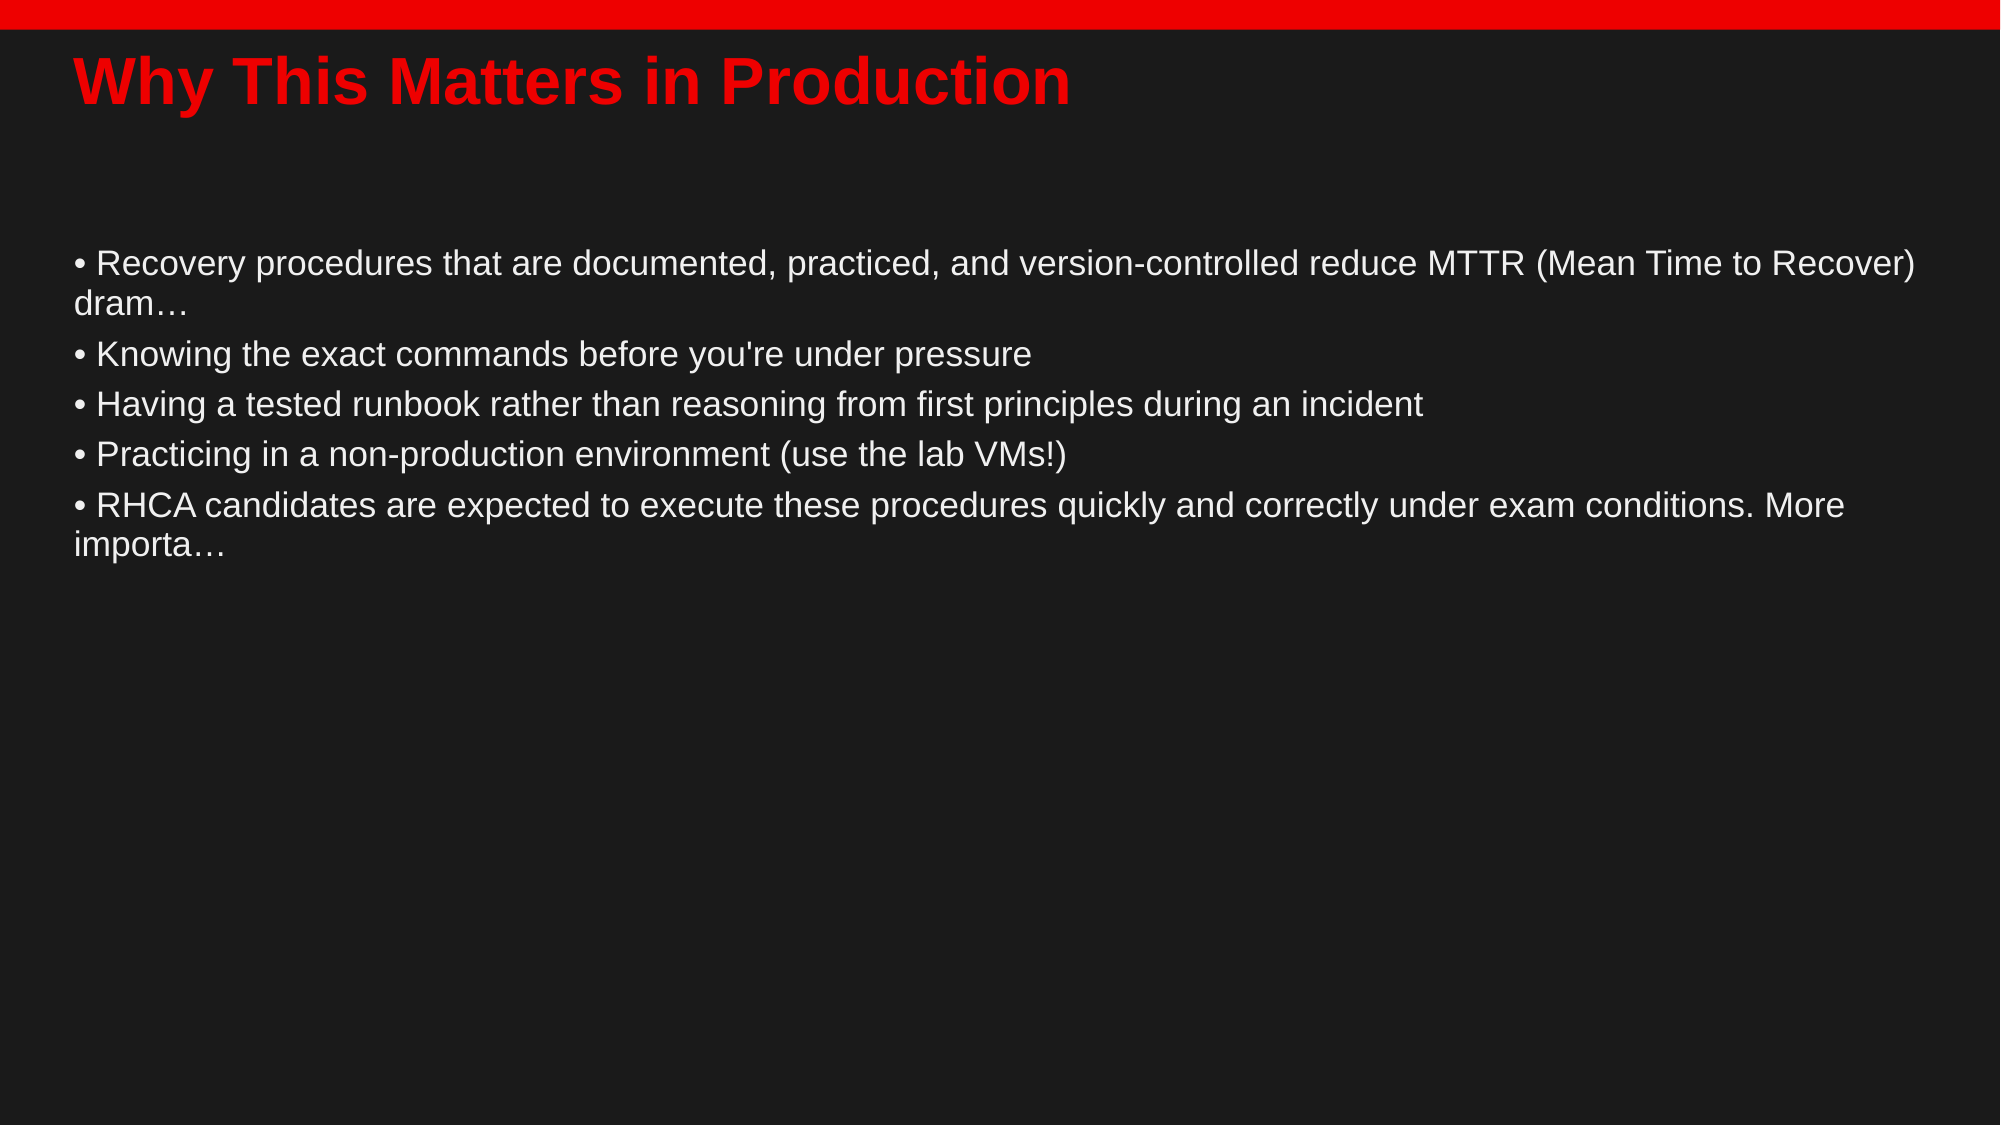

Why This Matters in Production
• Recovery procedures that are documented, practiced, and version-controlled reduce MTTR (Mean Time to Recover) dram…
• Knowing the exact commands before you're under pressure
• Having a tested runbook rather than reasoning from first principles during an incident
• Practicing in a non-production environment (use the lab VMs!)
• RHCA candidates are expected to execute these procedures quickly and correctly under exam conditions. More importa…